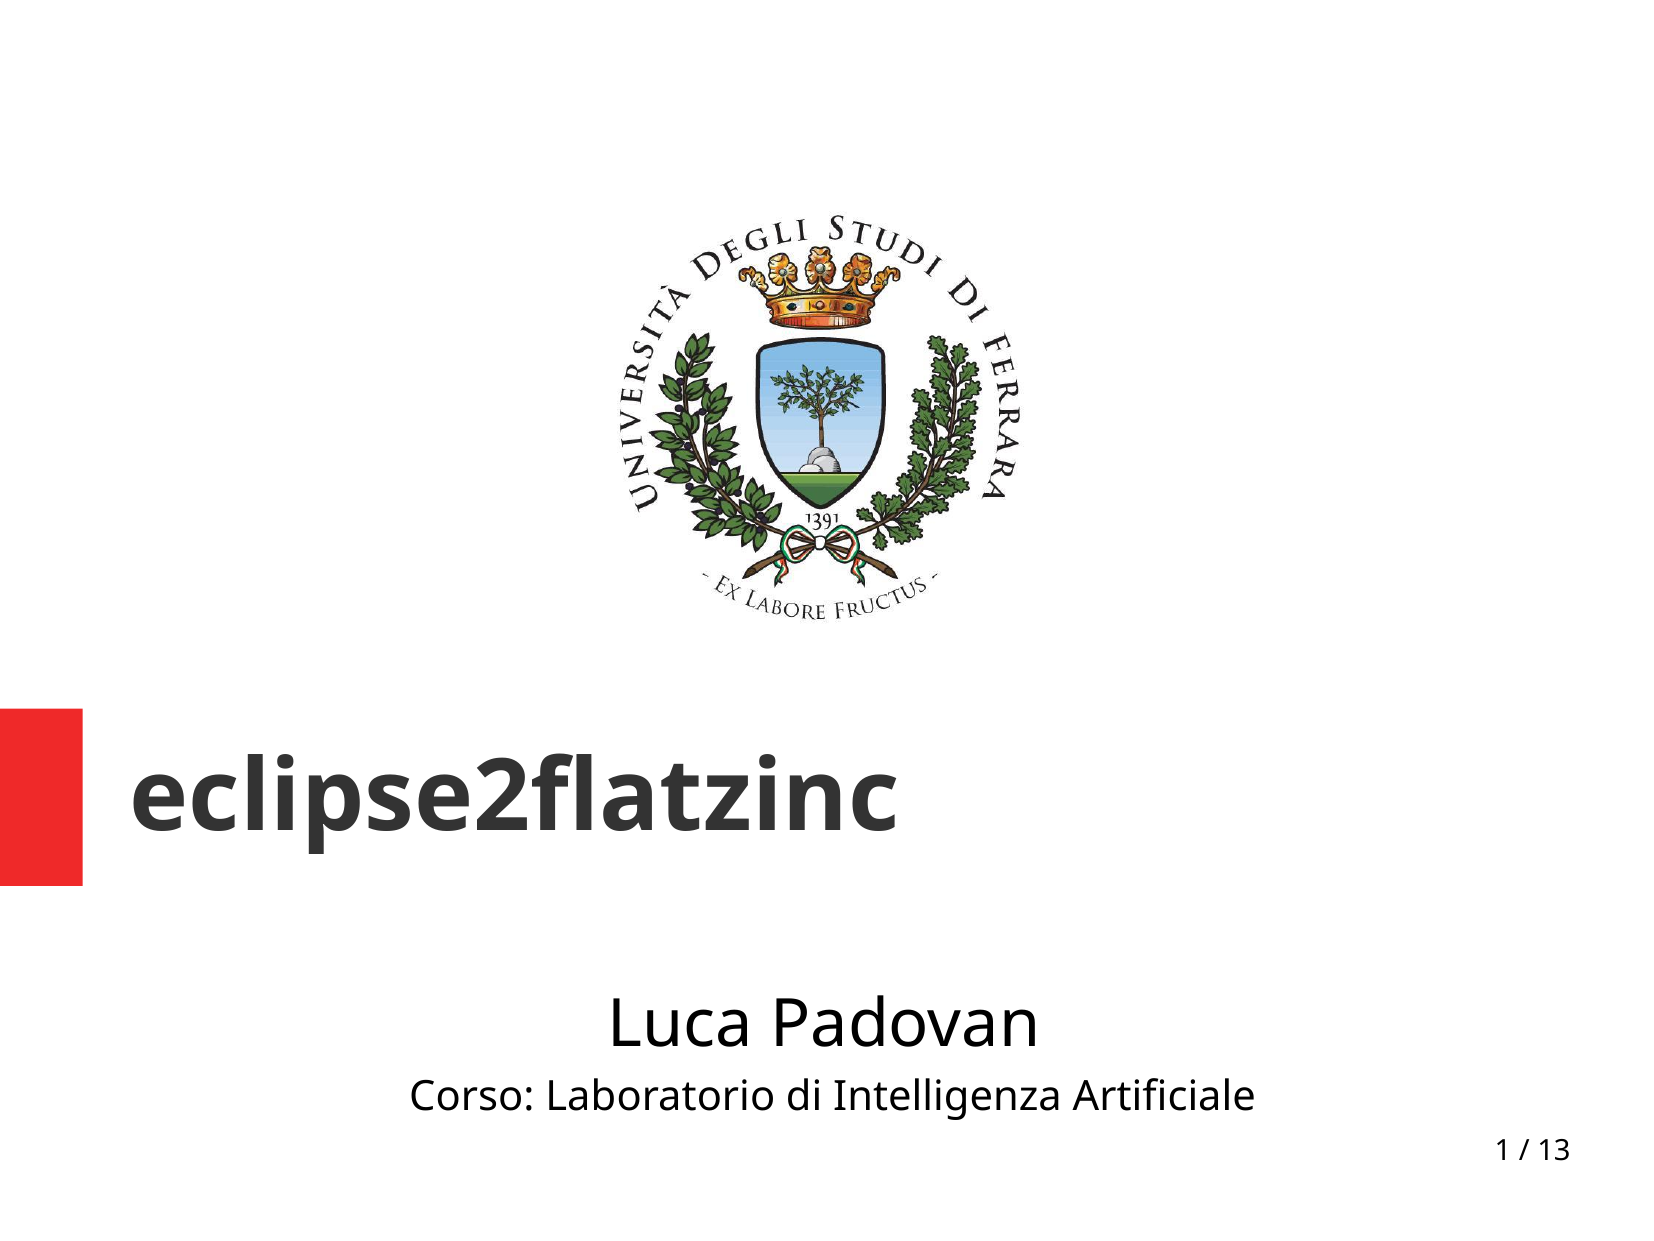

# eclipse2flatzinc
Luca Padovan
Corso: Laboratorio di Intelligenza Artificiale
1